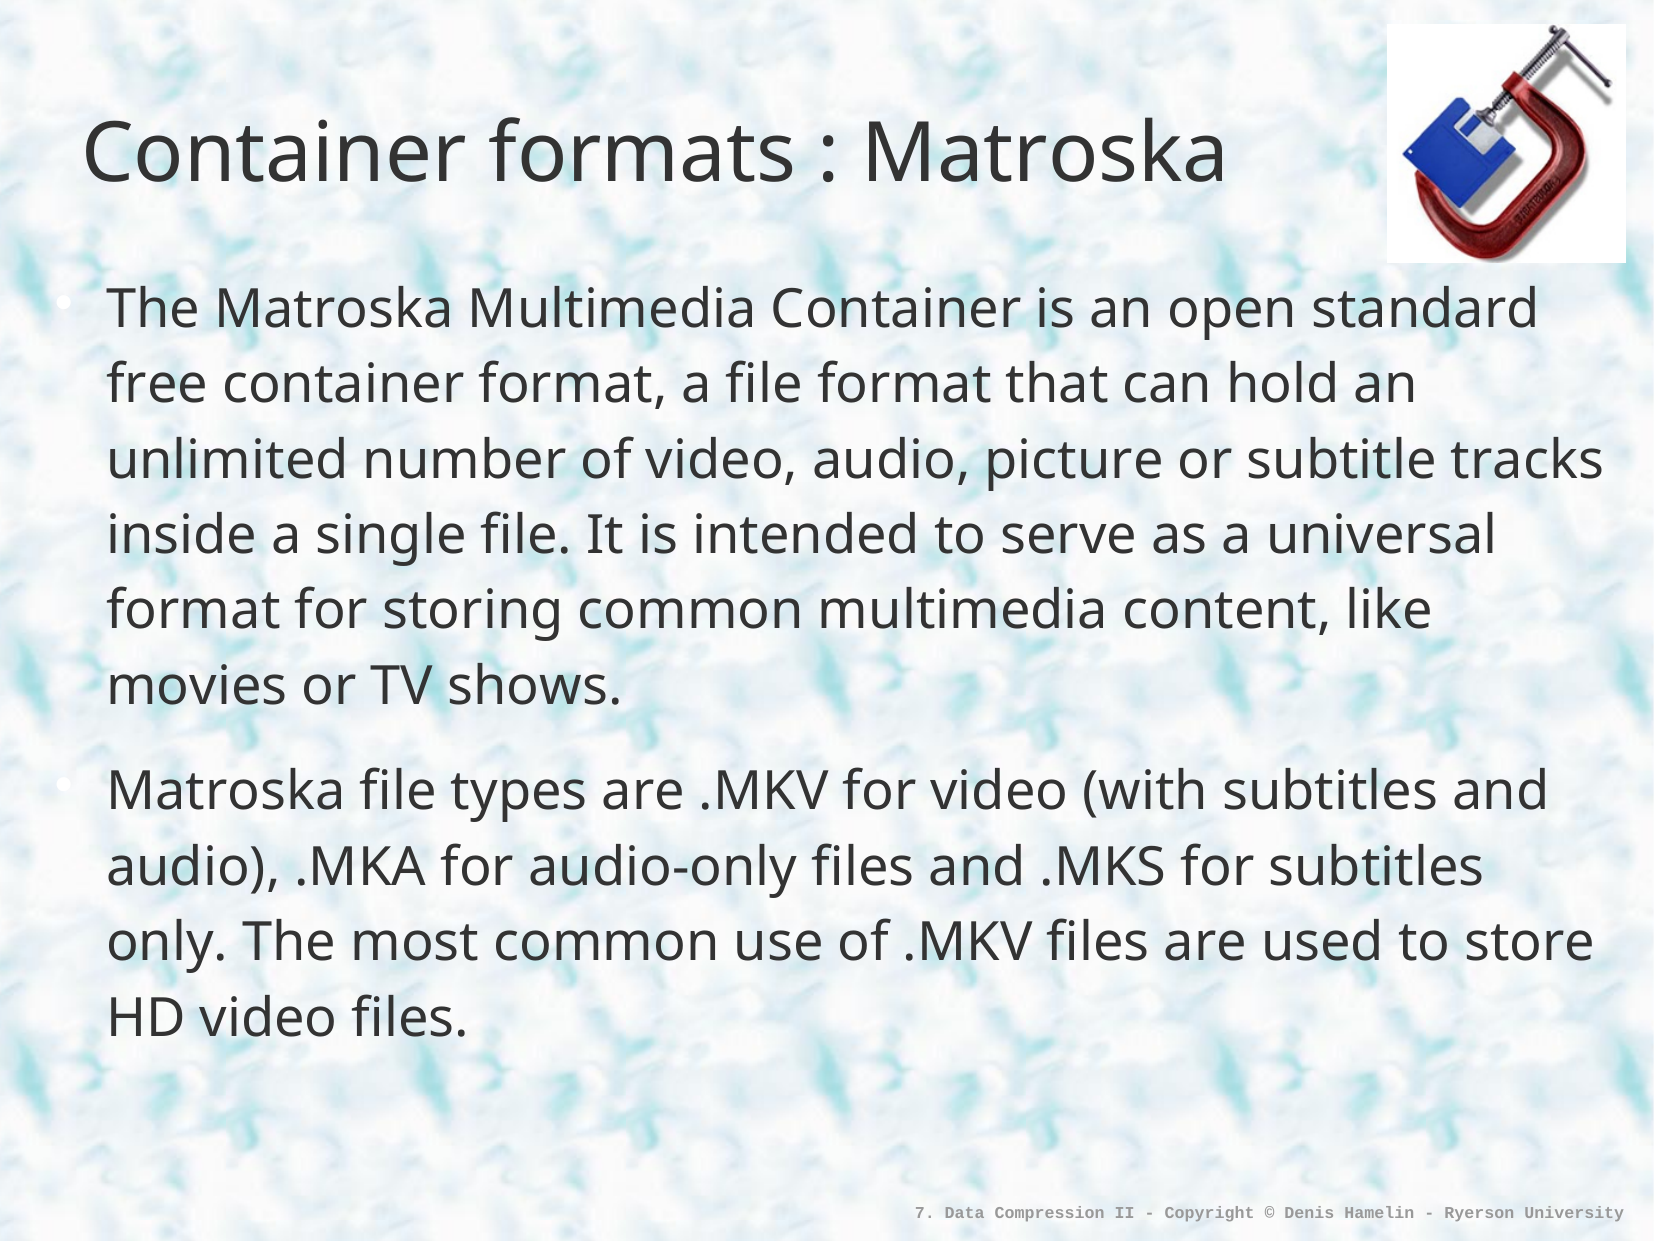

# Container formats : Matroska
The Matroska Multimedia Container is an open standard free container format, a file format that can hold an unlimited number of video, audio, picture or subtitle tracks inside a single file. It is intended to serve as a universal format for storing common multimedia content, like movies or TV shows.
Matroska file types are .MKV for video (with subtitles and audio), .MKA for audio-only files and .MKS for subtitles only. The most common use of .MKV files are used to store HD video files.